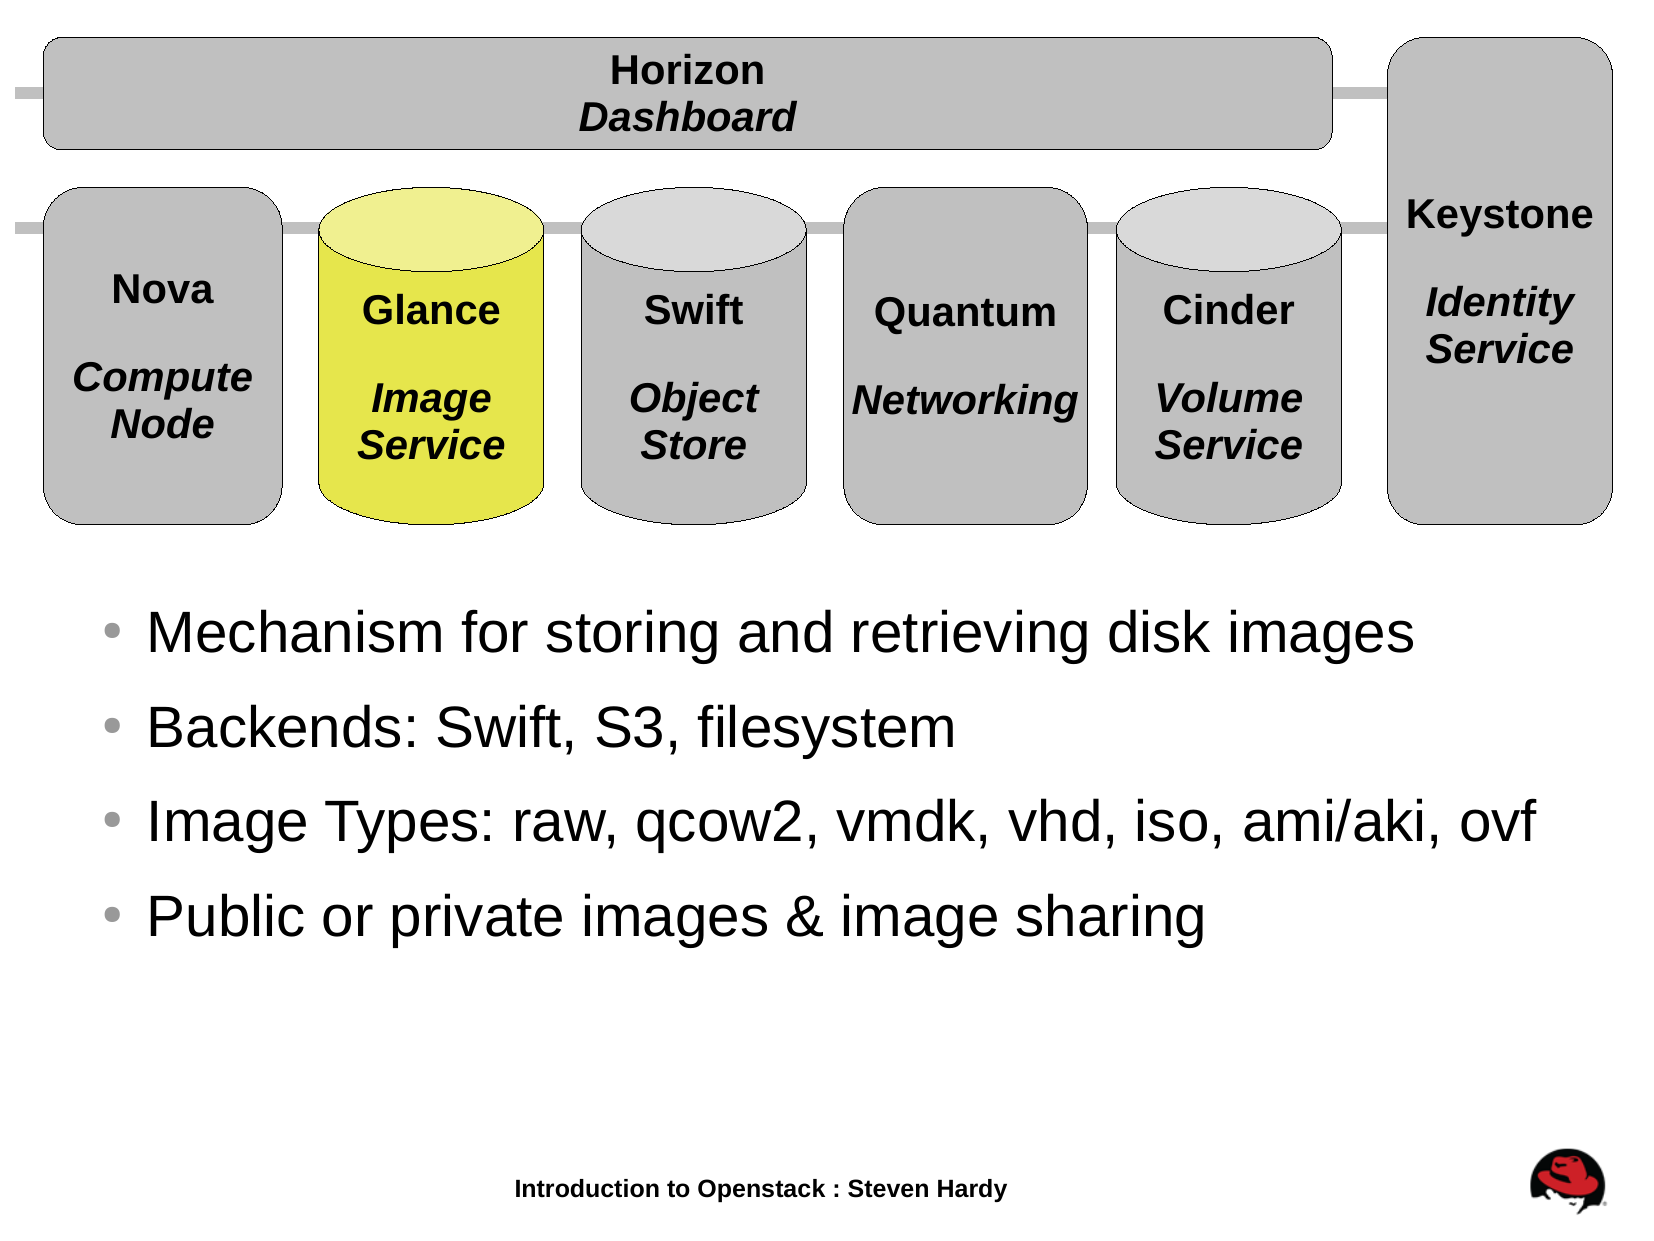

Horizon
Dashboard
Keystone
Identity
Service
Nova
Compute
Node
Glance
Image
Service
Swift
Object
Store
Quantum
Networking
Cinder
Volume
Service
Glance
Image
Service
# Mechanism for storing and retrieving disk images
Backends: Swift, S3, filesystem
Image Types: raw, qcow2, vmdk, vhd, iso, ami/aki, ovf
Public or private images & image sharing